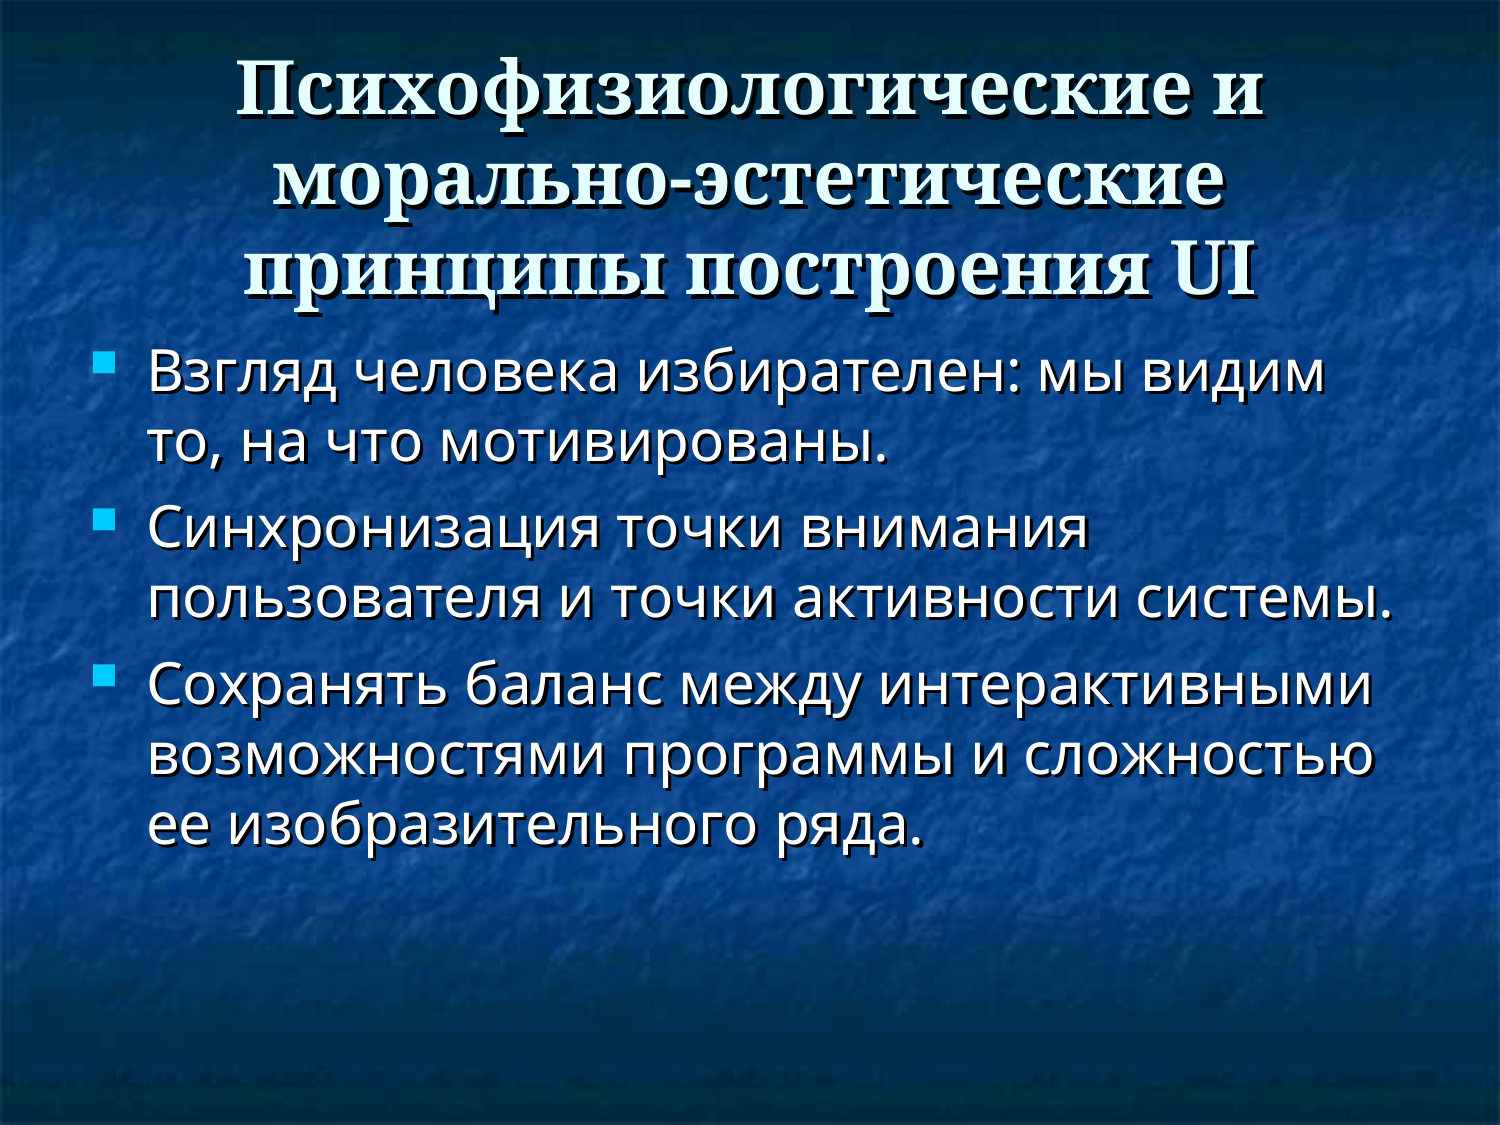

# Психофизиологические и морально-эстетические принципы построения UI
Взгляд человека избирателен: мы видим то, на что мотивированы.
Синхронизация точки внимания пользователя и точки активности системы.
Сохранять баланс между интерактивными возможностями программы и сложностью ее изобразительного ряда.